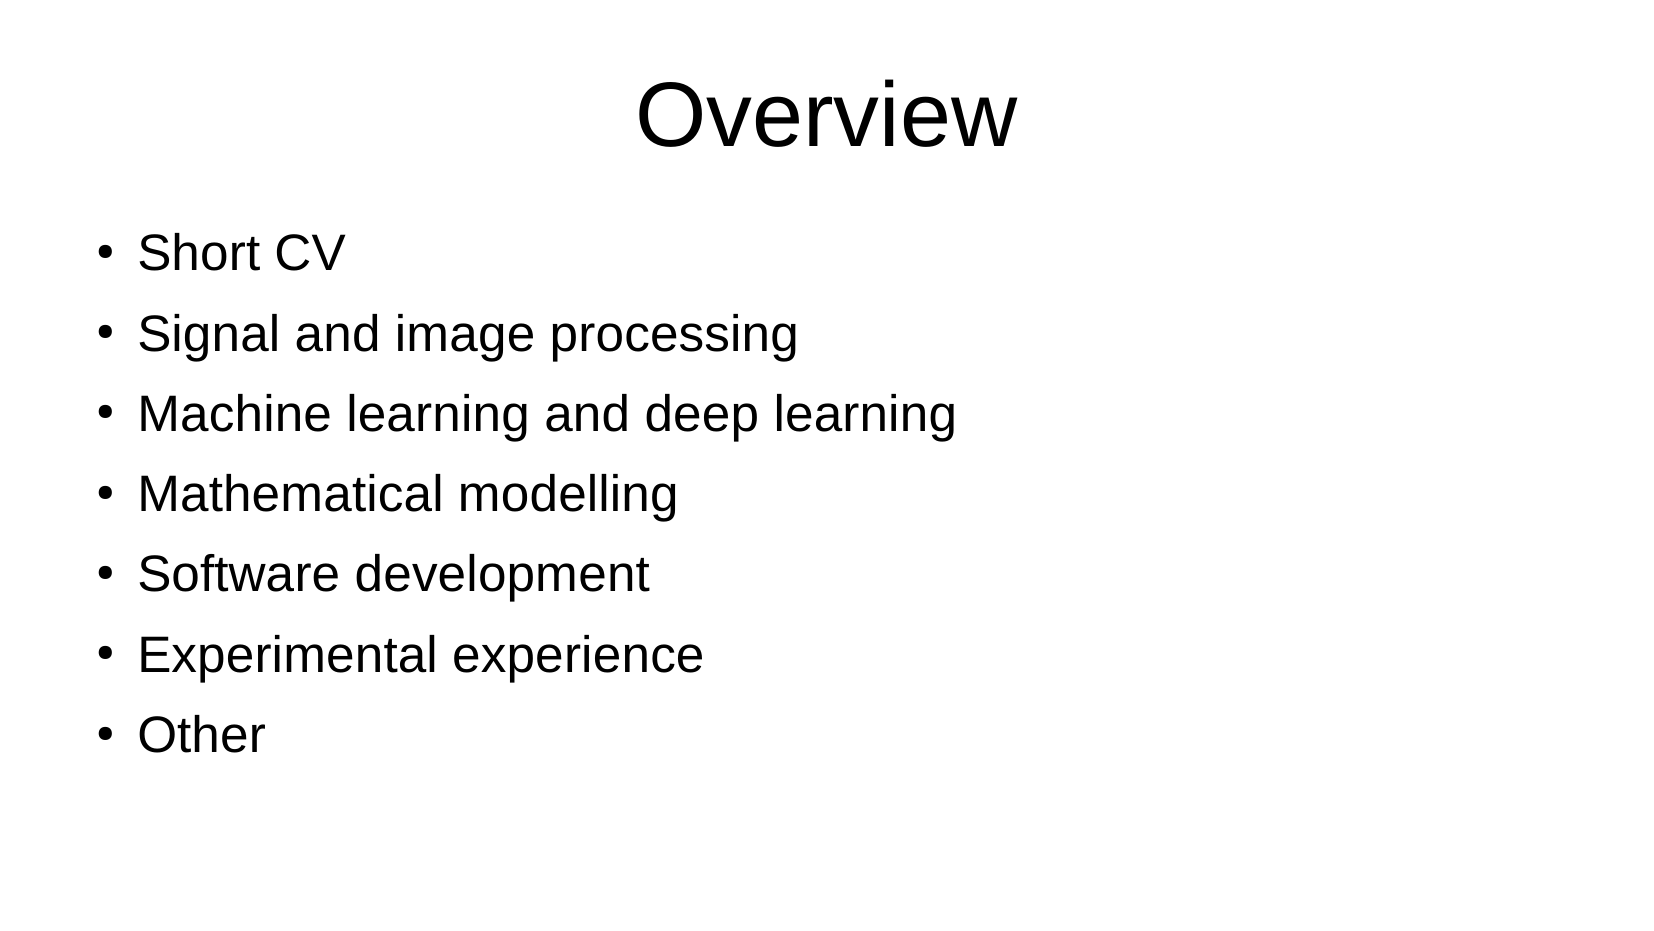

# Overview
Short CV
Signal and image processing
Machine learning and deep learning
Mathematical modelling
Software development
Experimental experience
Other